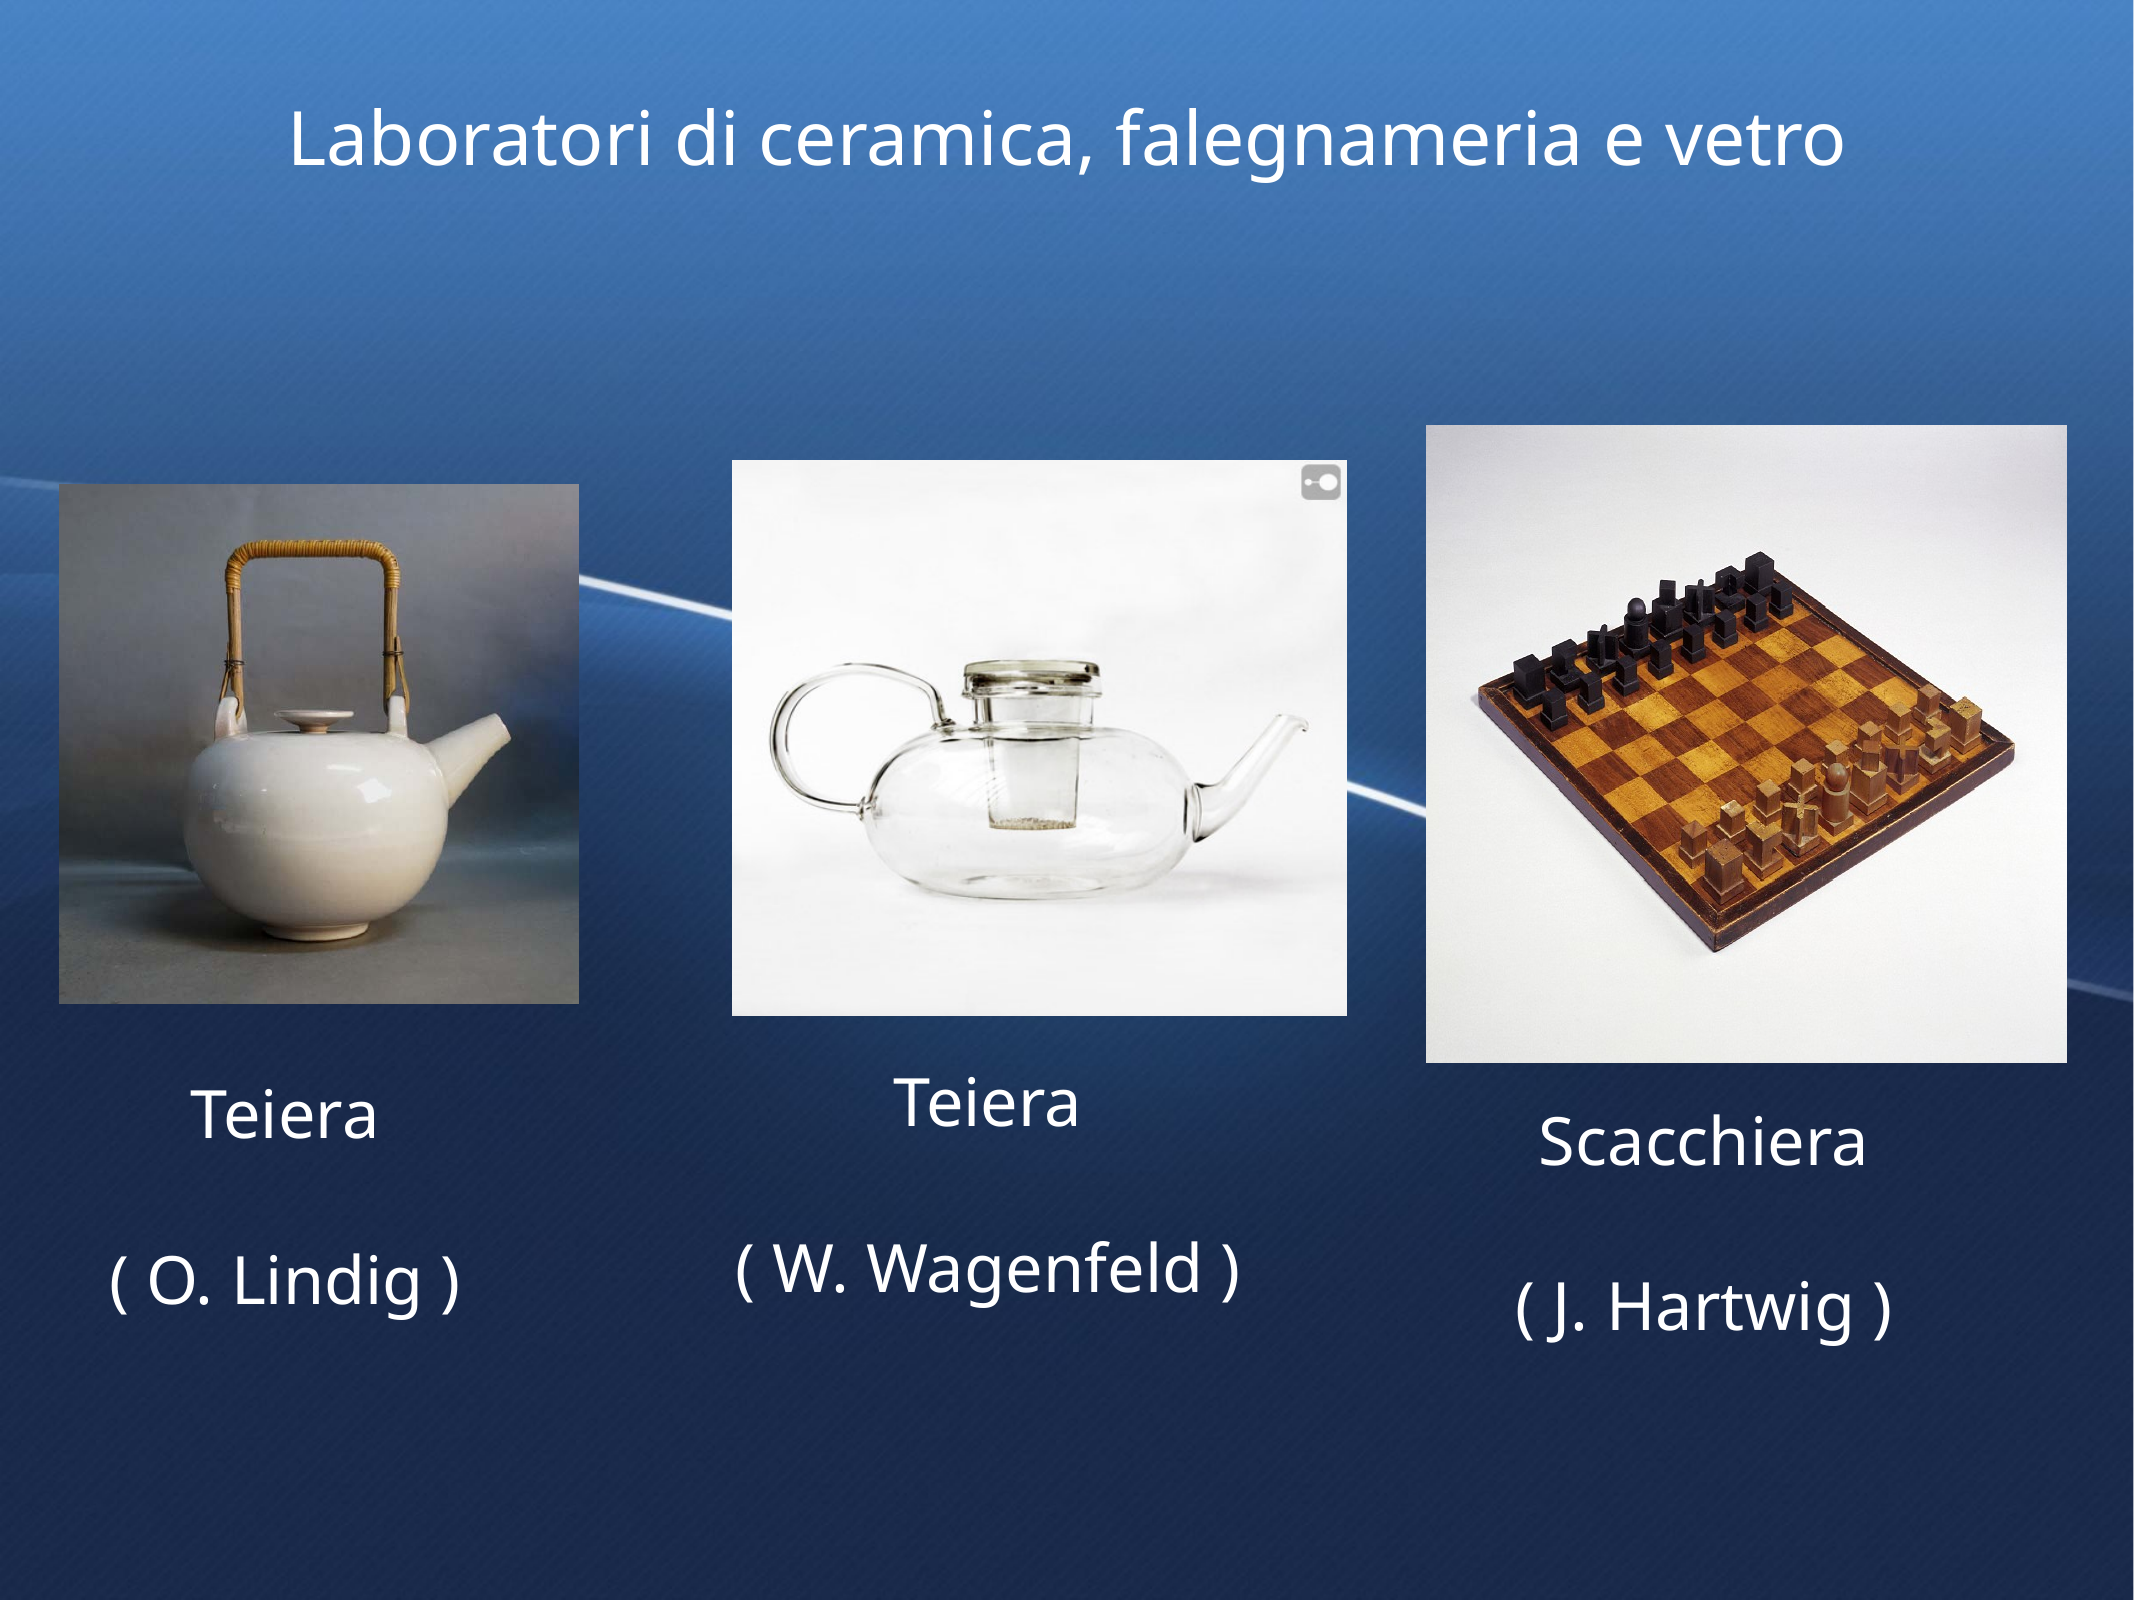

Laboratori di ceramica, falegnameria e vetro
Teiera
( W. Wagenfeld )
Teiera
( O. Lindig )
Scacchiera
( J. Hartwig )